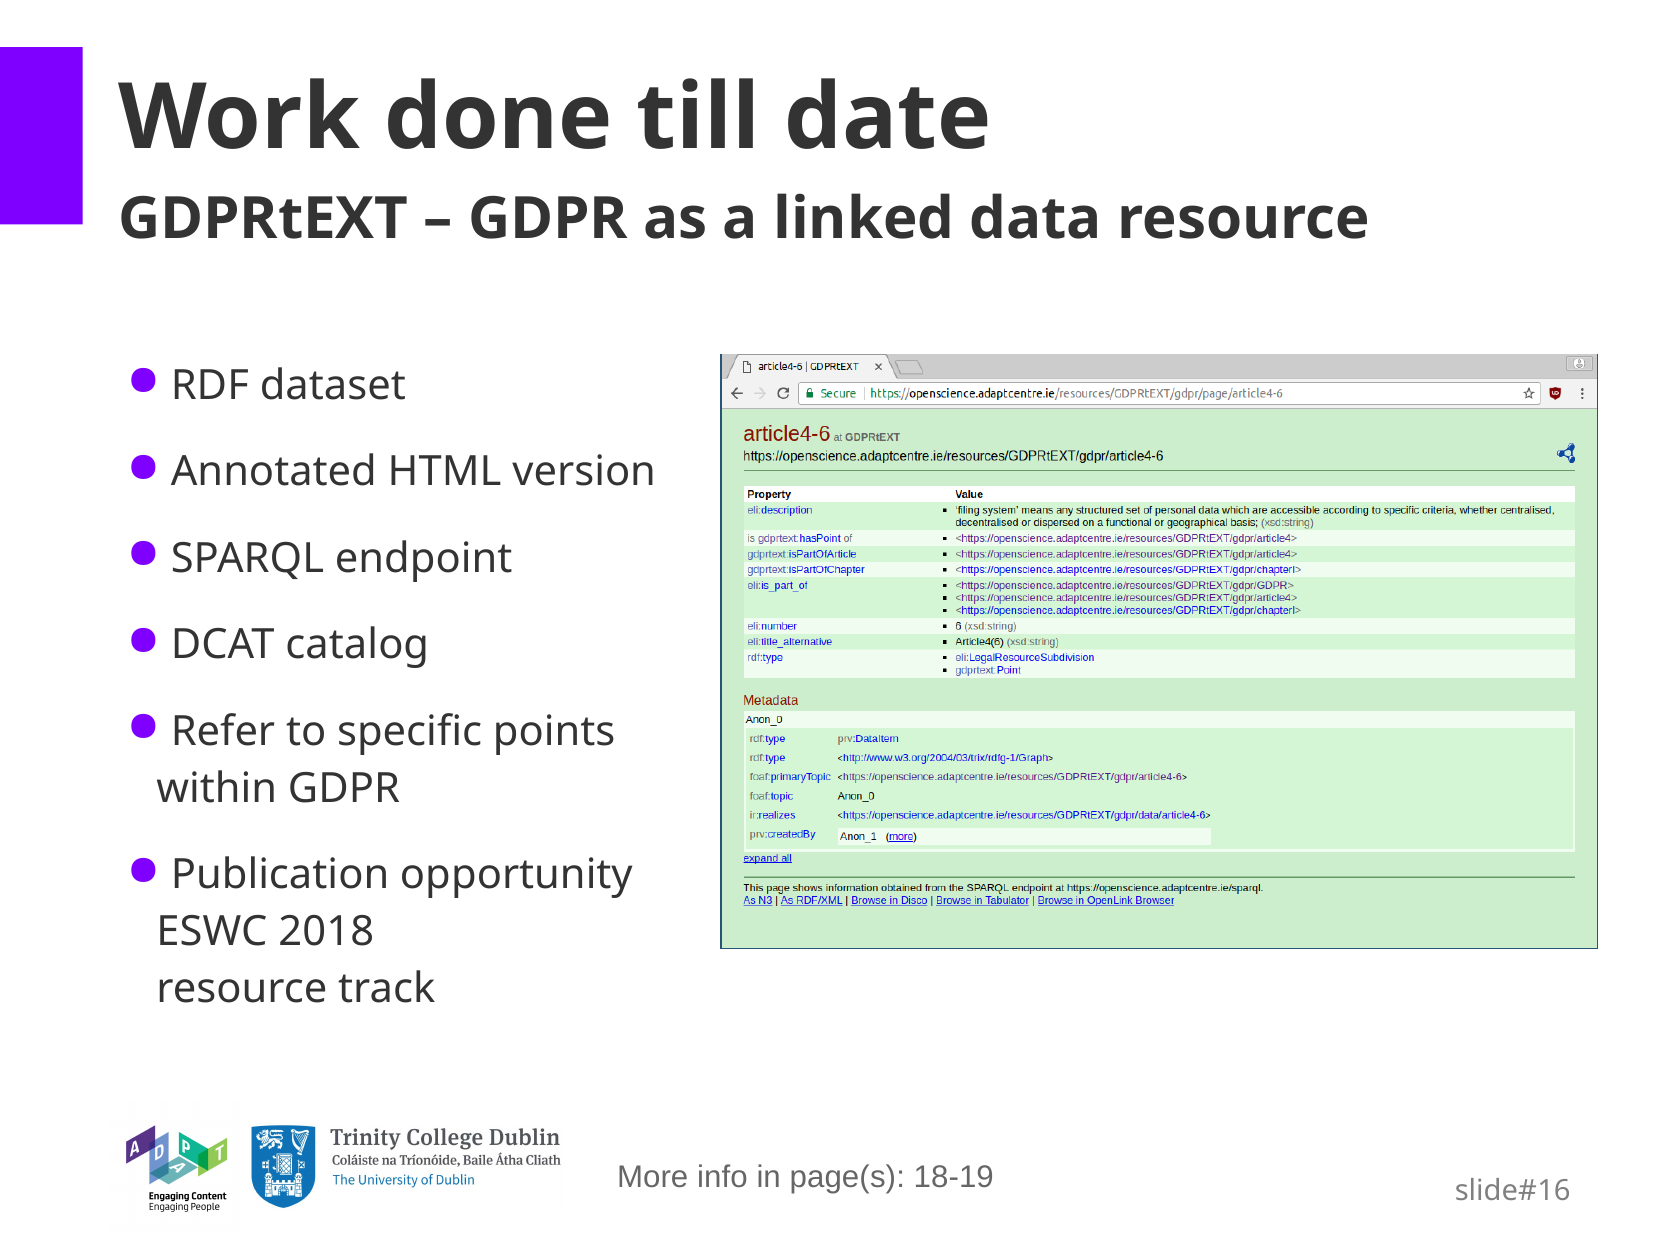

# Work done till date GDPRtEXT – GDPR as a linked data resource
 RDF dataset
 Annotated HTML version
 SPARQL endpoint
 DCAT catalog
 Refer to specific points
within GDPR
 Publication opportunity
ESWC 2018
resource track
16
More info in page(s): 18-19